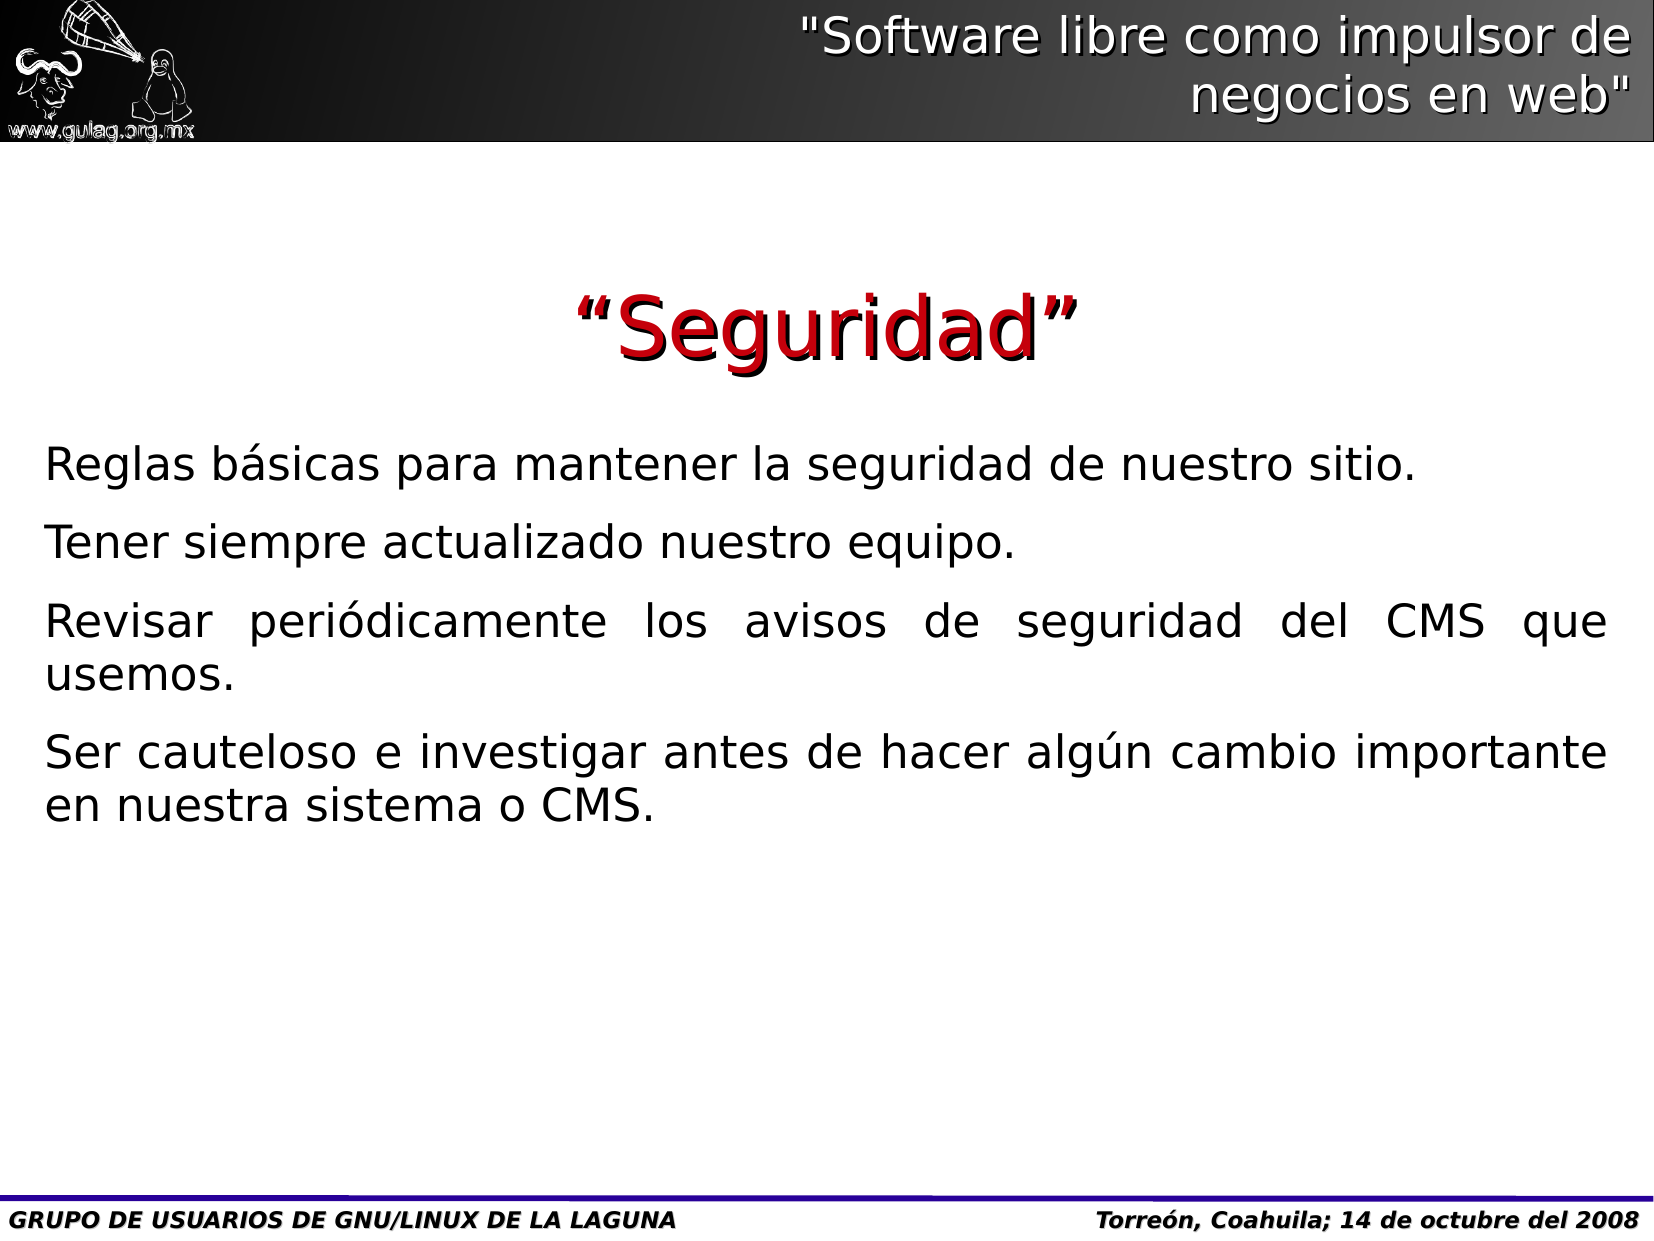

"Software libre como impulsor de negocios en web"
GRUPO DE USUARIOS DE GNU/LINUX DE LA LAGUNA
Torreón, Coahuila; 14 de octubre del 2008
“Seguridad”
Reglas básicas para mantener la seguridad de nuestro sitio.
Tener siempre actualizado nuestro equipo.
Revisar periódicamente los avisos de seguridad del CMS que usemos.
Ser cauteloso e investigar antes de hacer algún cambio importante en nuestra sistema o CMS.